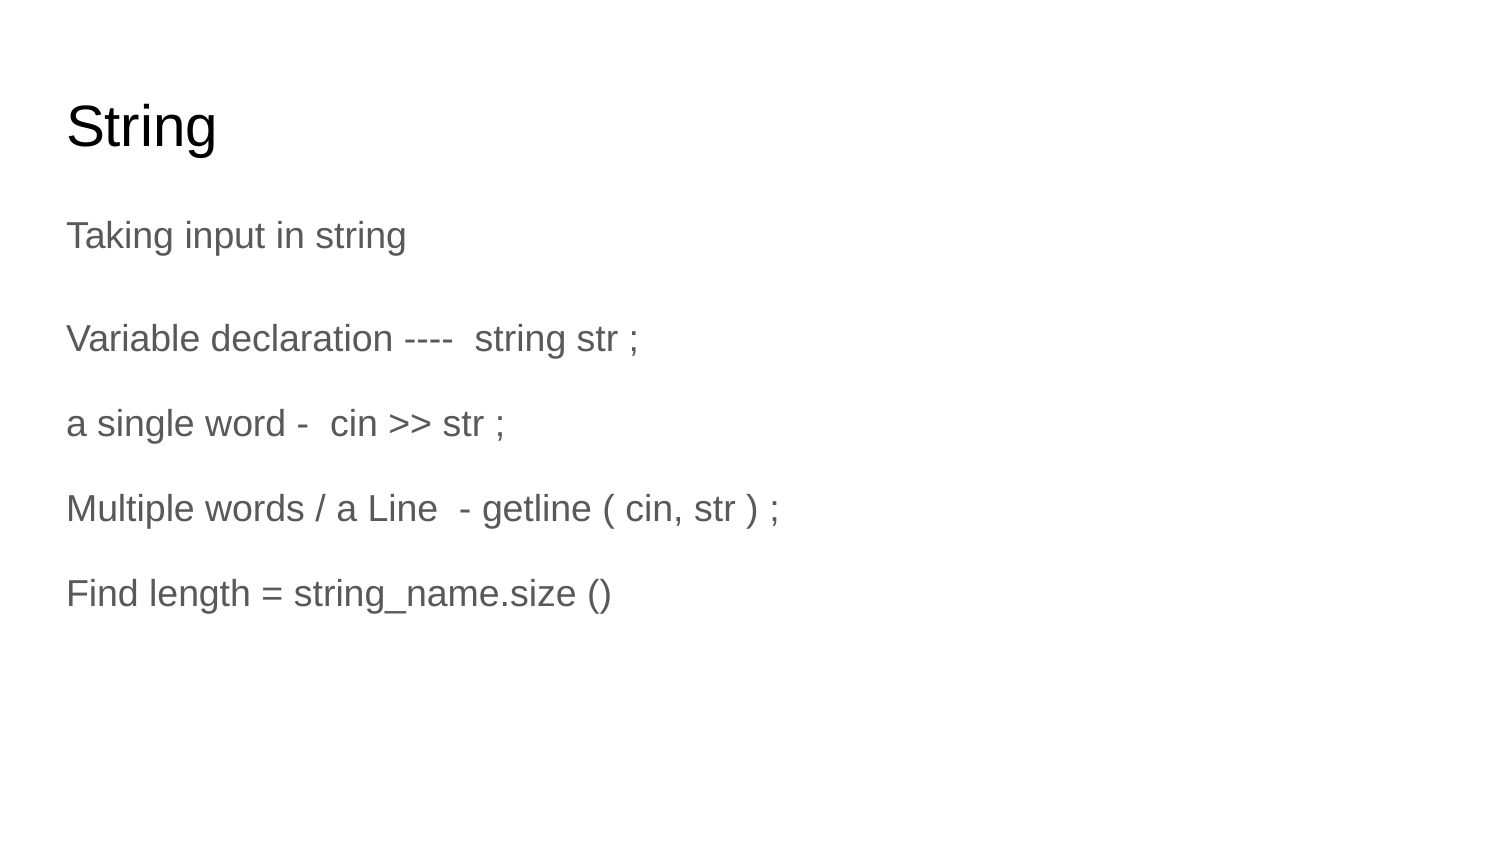

# String
Taking input in string
Variable declaration ---- string str ;
a single word - cin >> str ;
Multiple words / a Line - getline ( cin, str ) ;
Find length = string_name.size ()